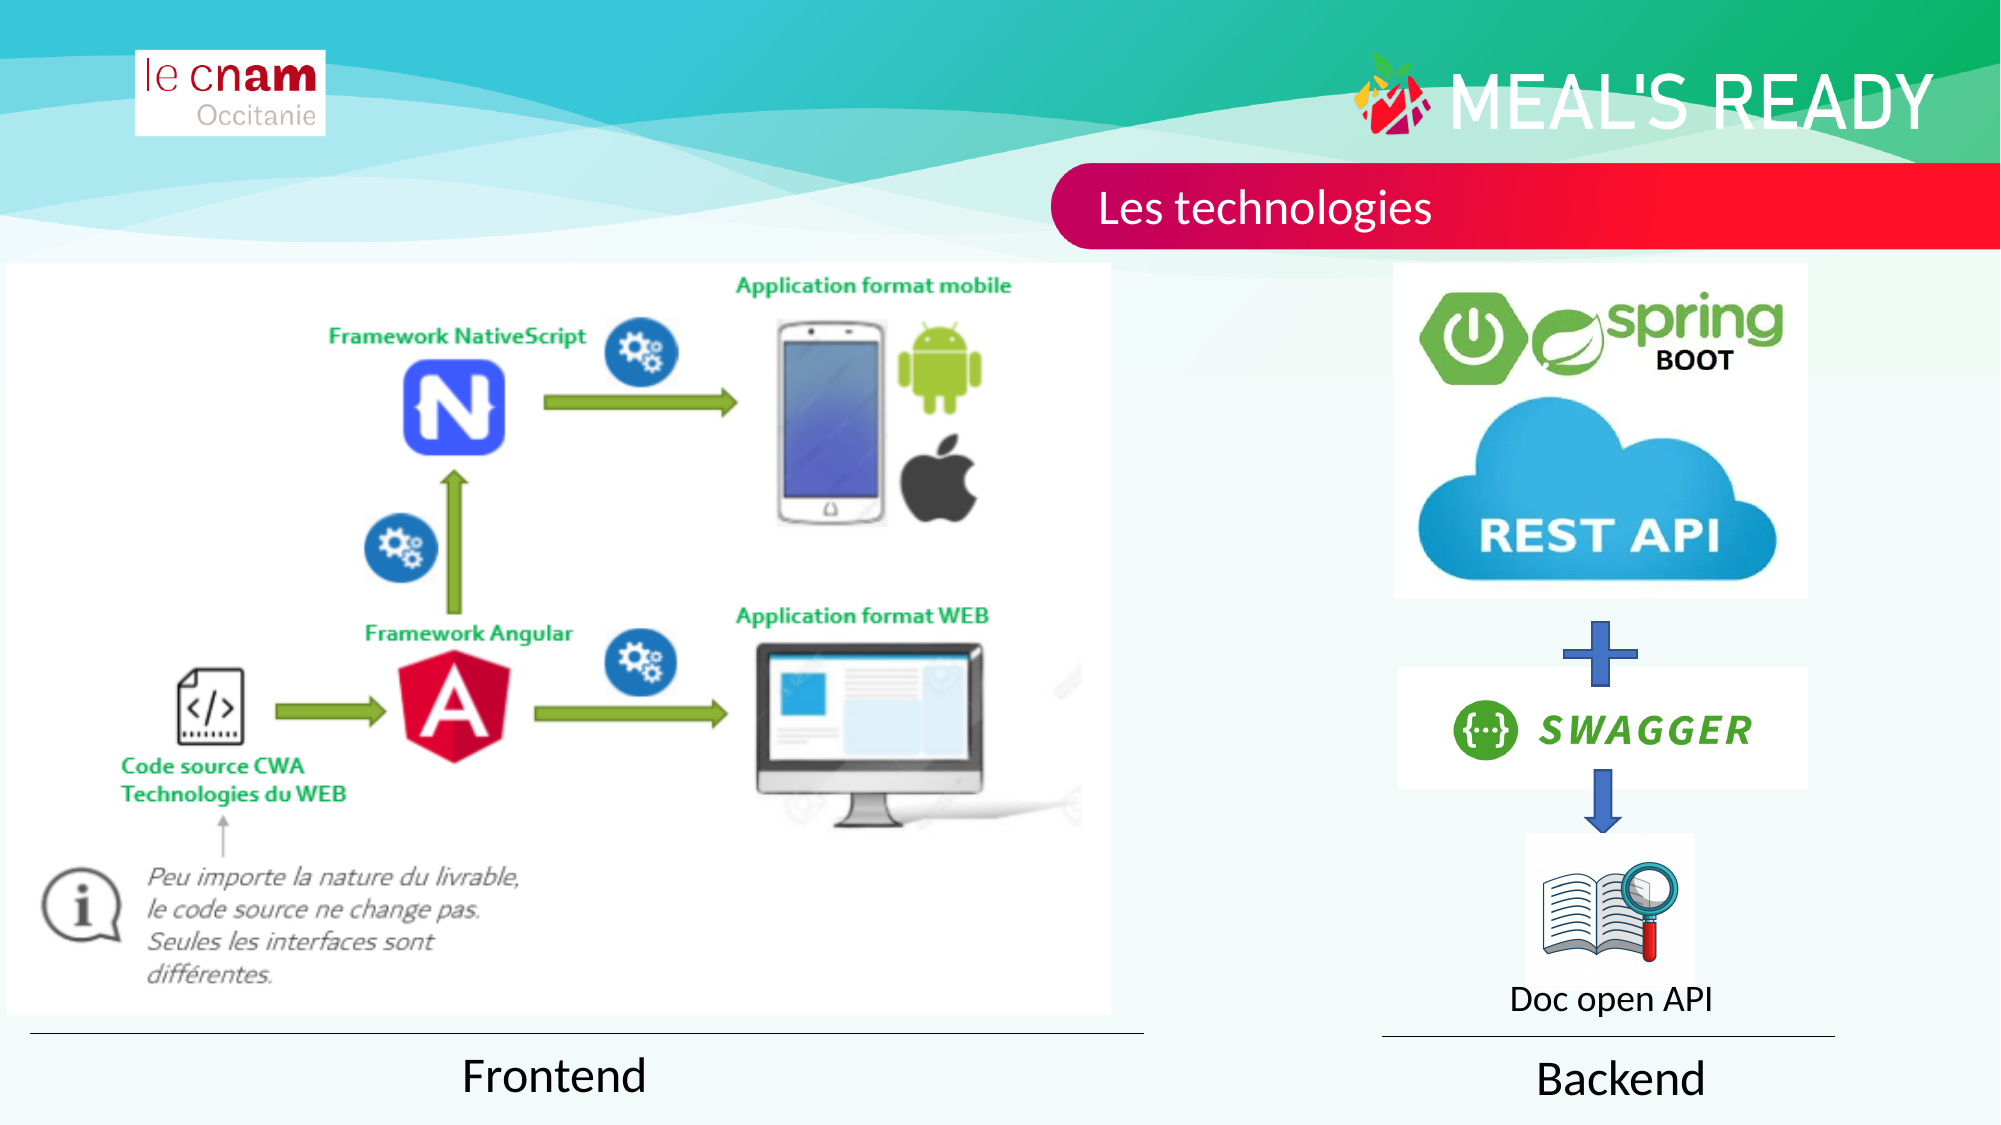

Les technologies
Frontend
Doc open API
Backend